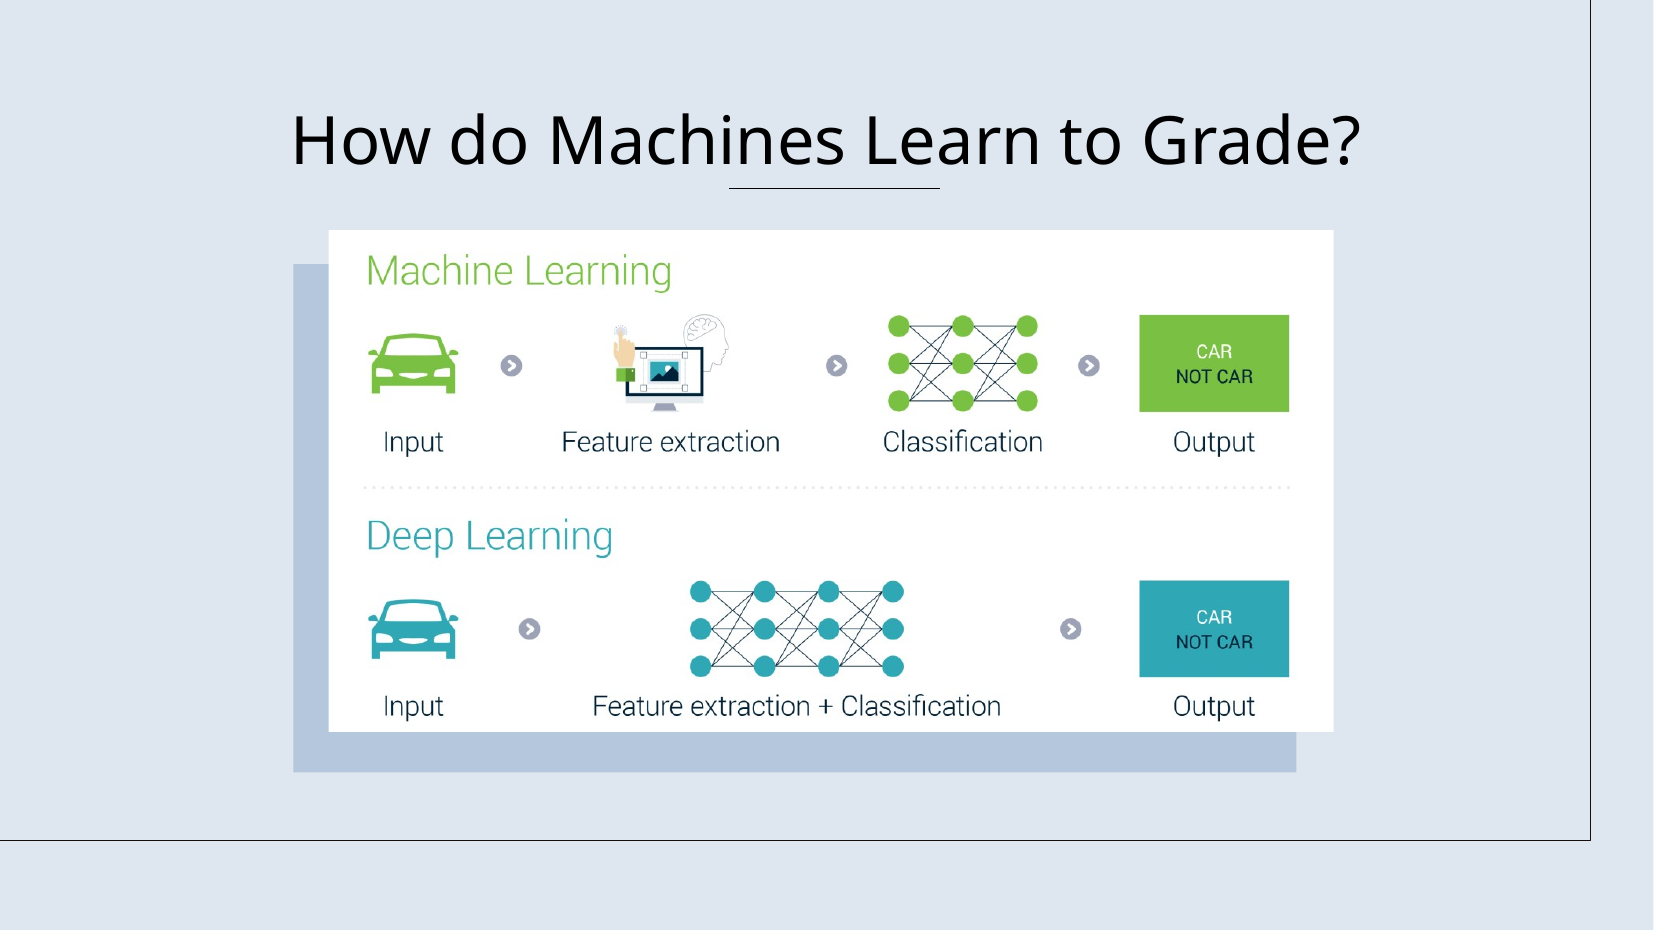

# How do Machines Learn to Grade?